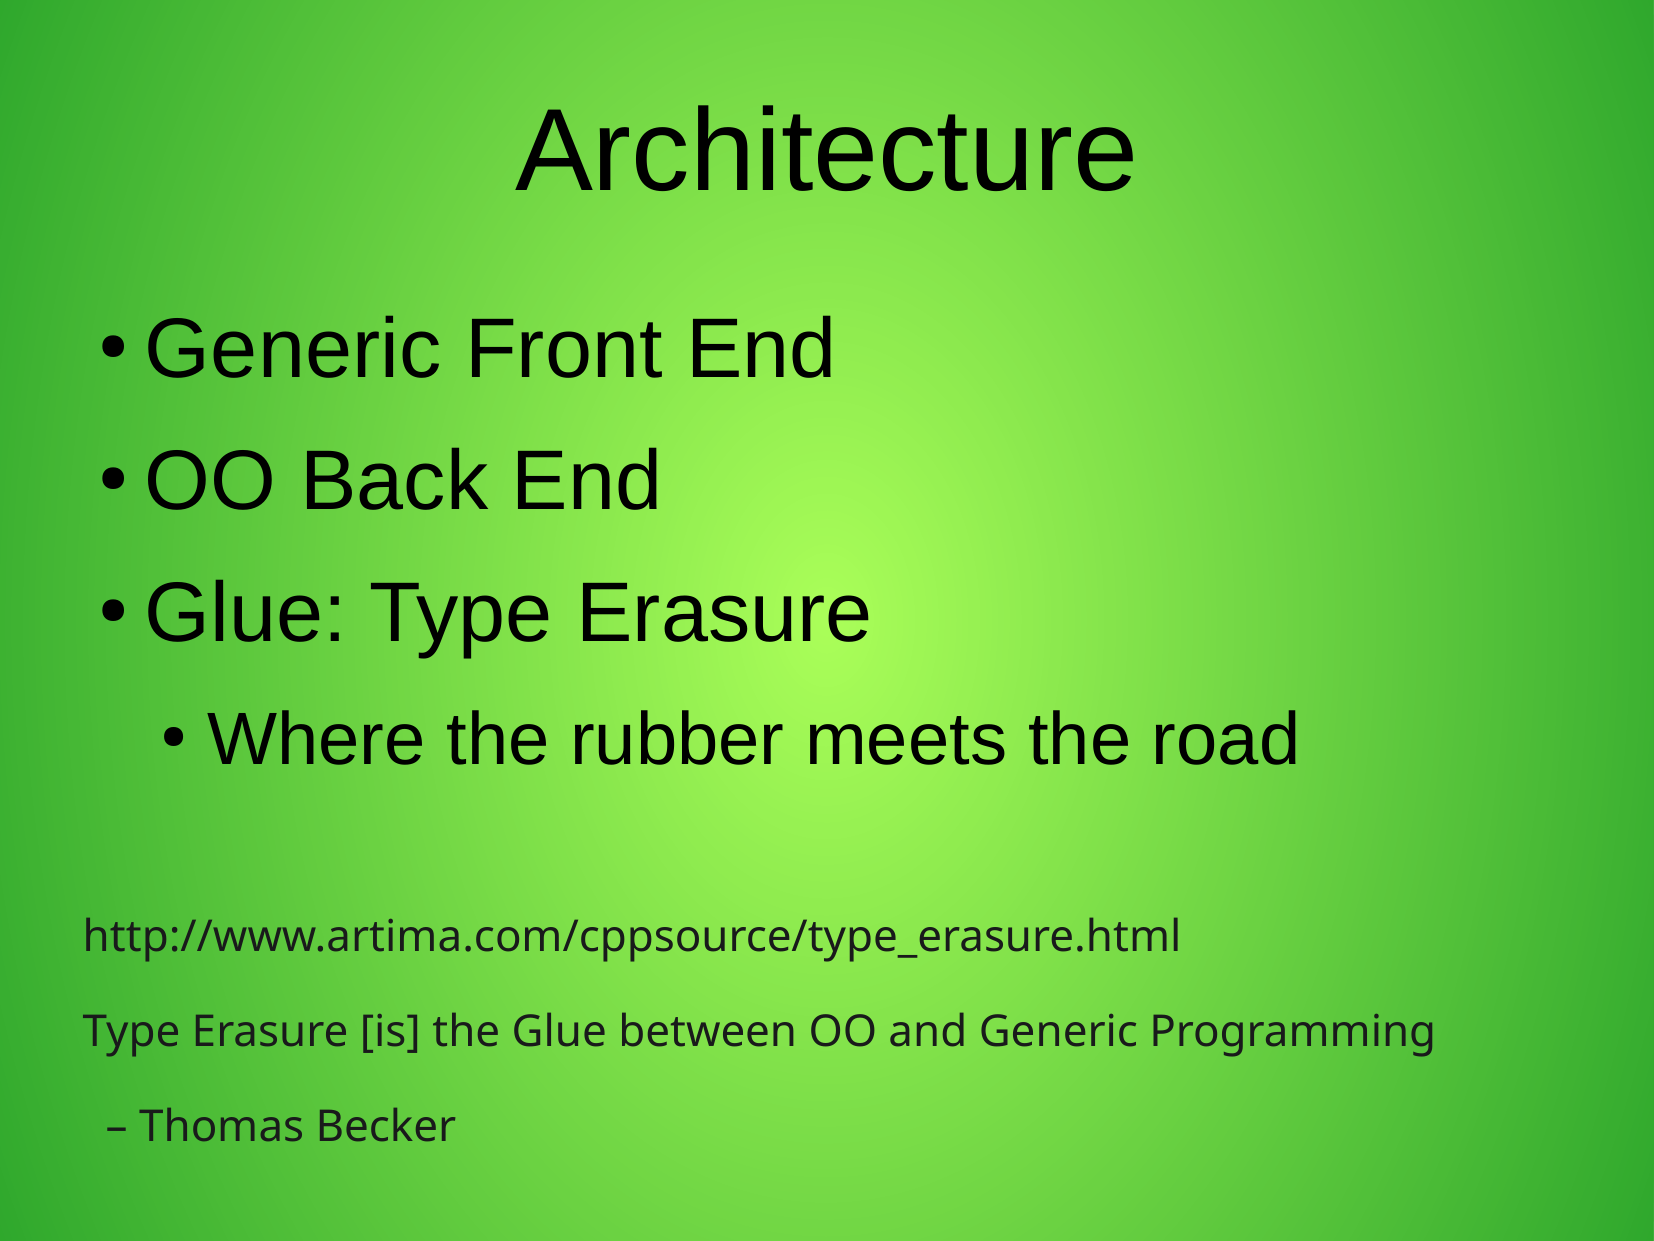

# Architecture
Generic Front End
OO Back End
Glue: Type Erasure
Where the rubber meets the road
http://www.artima.com/cppsource/type_erasure.html
Type Erasure [is] the Glue between OO and Generic Programming
 – Thomas Becker